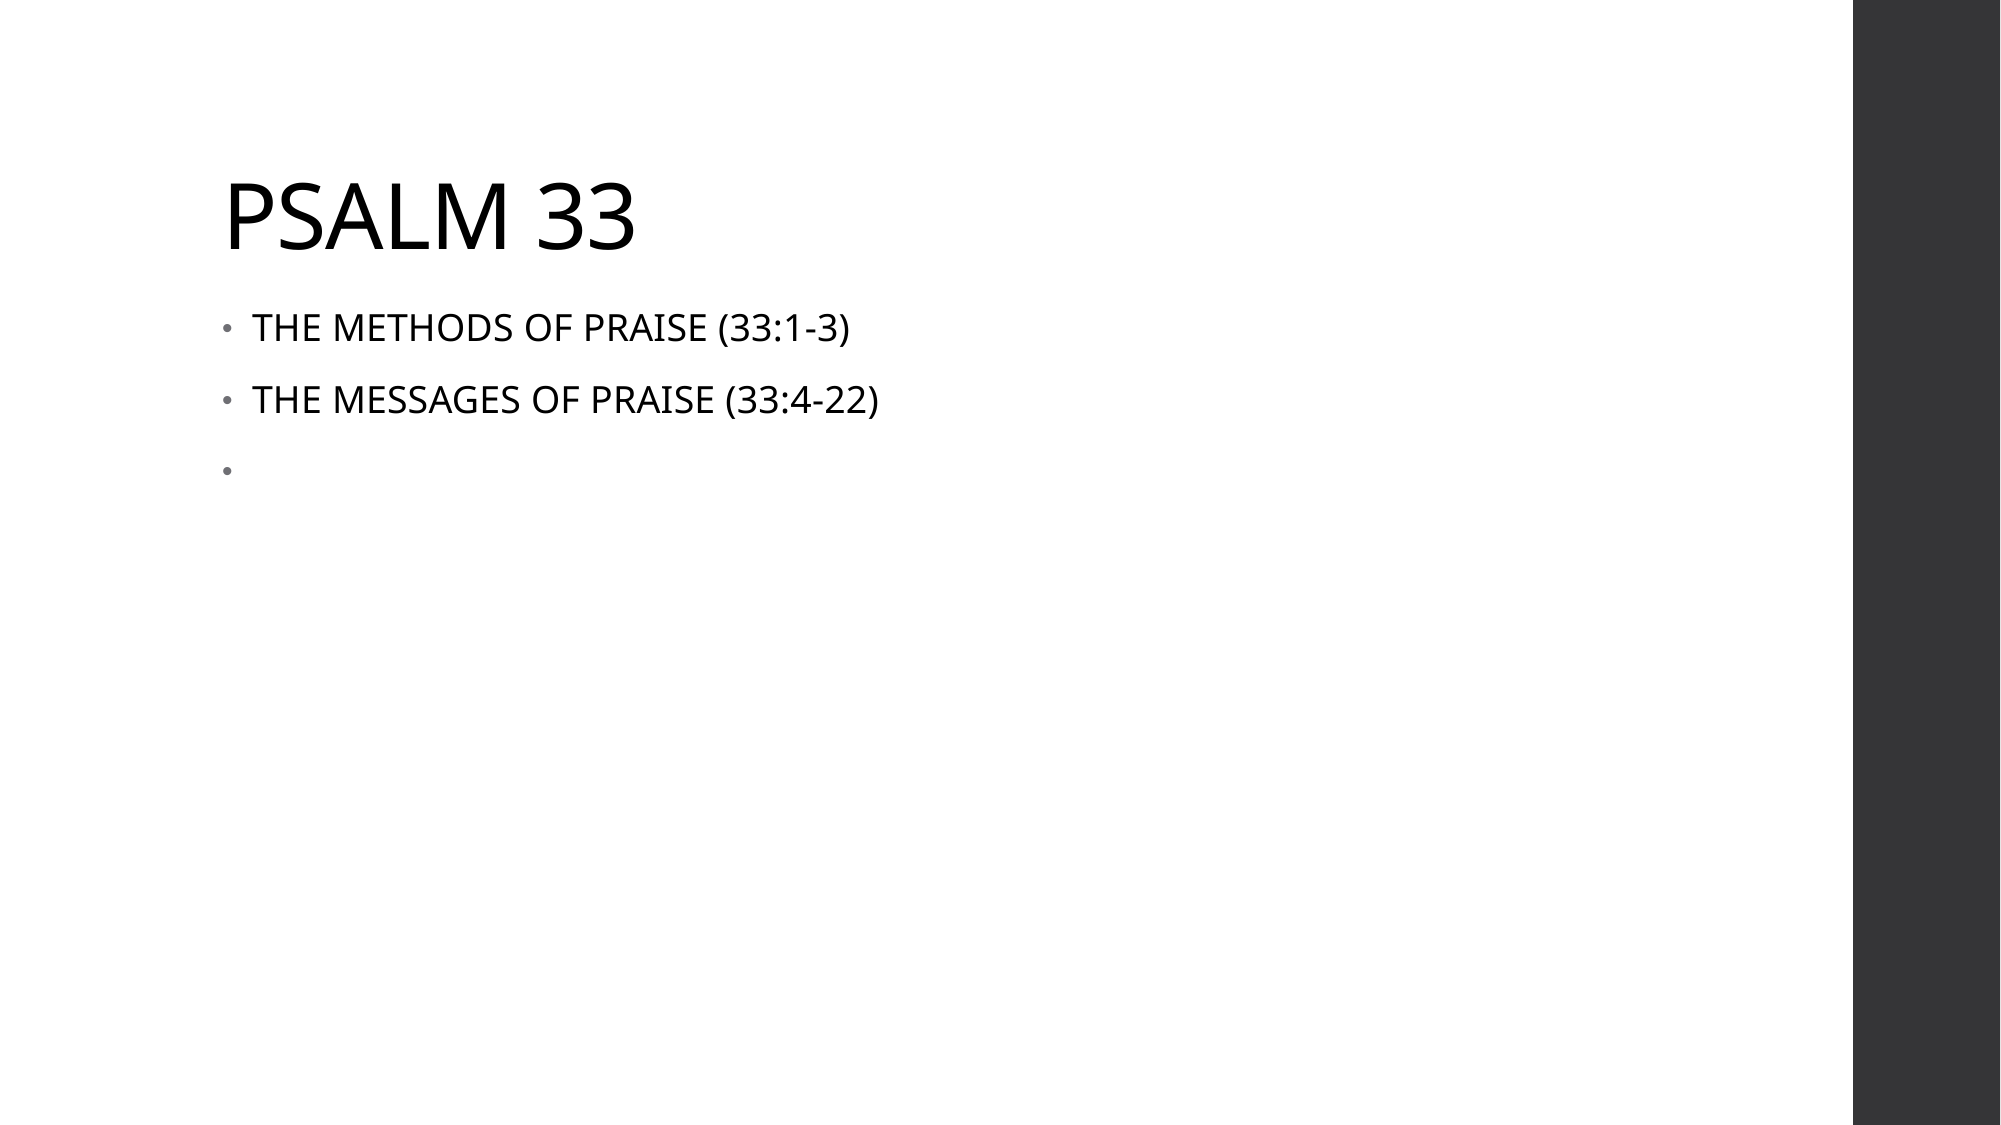

# PSALM 33
THE METHODS OF PRAISE (33:1-3)
THE MESSAGES OF PRAISE (33:4-22)